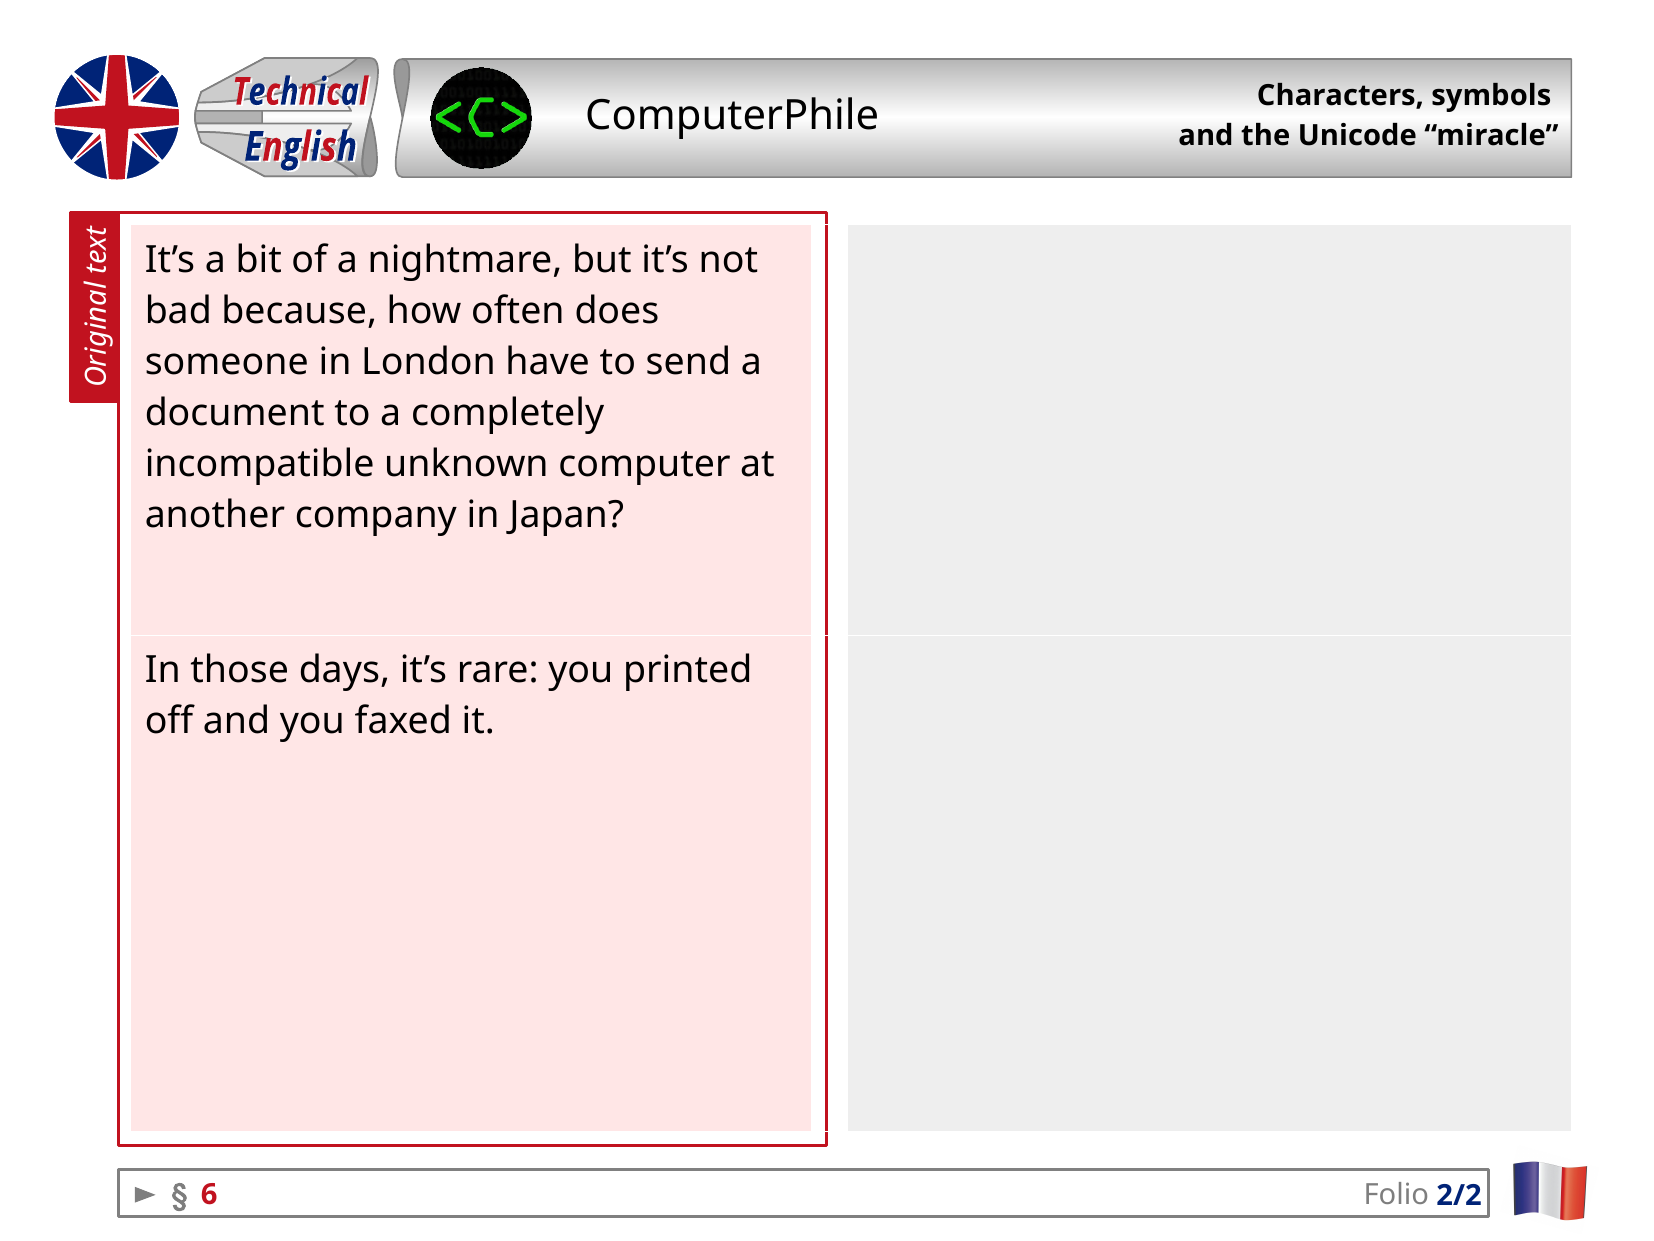

#
| It’s a bit of a nightmare, but it’s not bad because, how often does someone in London have to send a document to a completely incompatible unknown computer at another company in Japan? | | |
| --- | --- | --- |
| In those days, it’s rare: you printed off and you faxed it. | | |
6
2/2